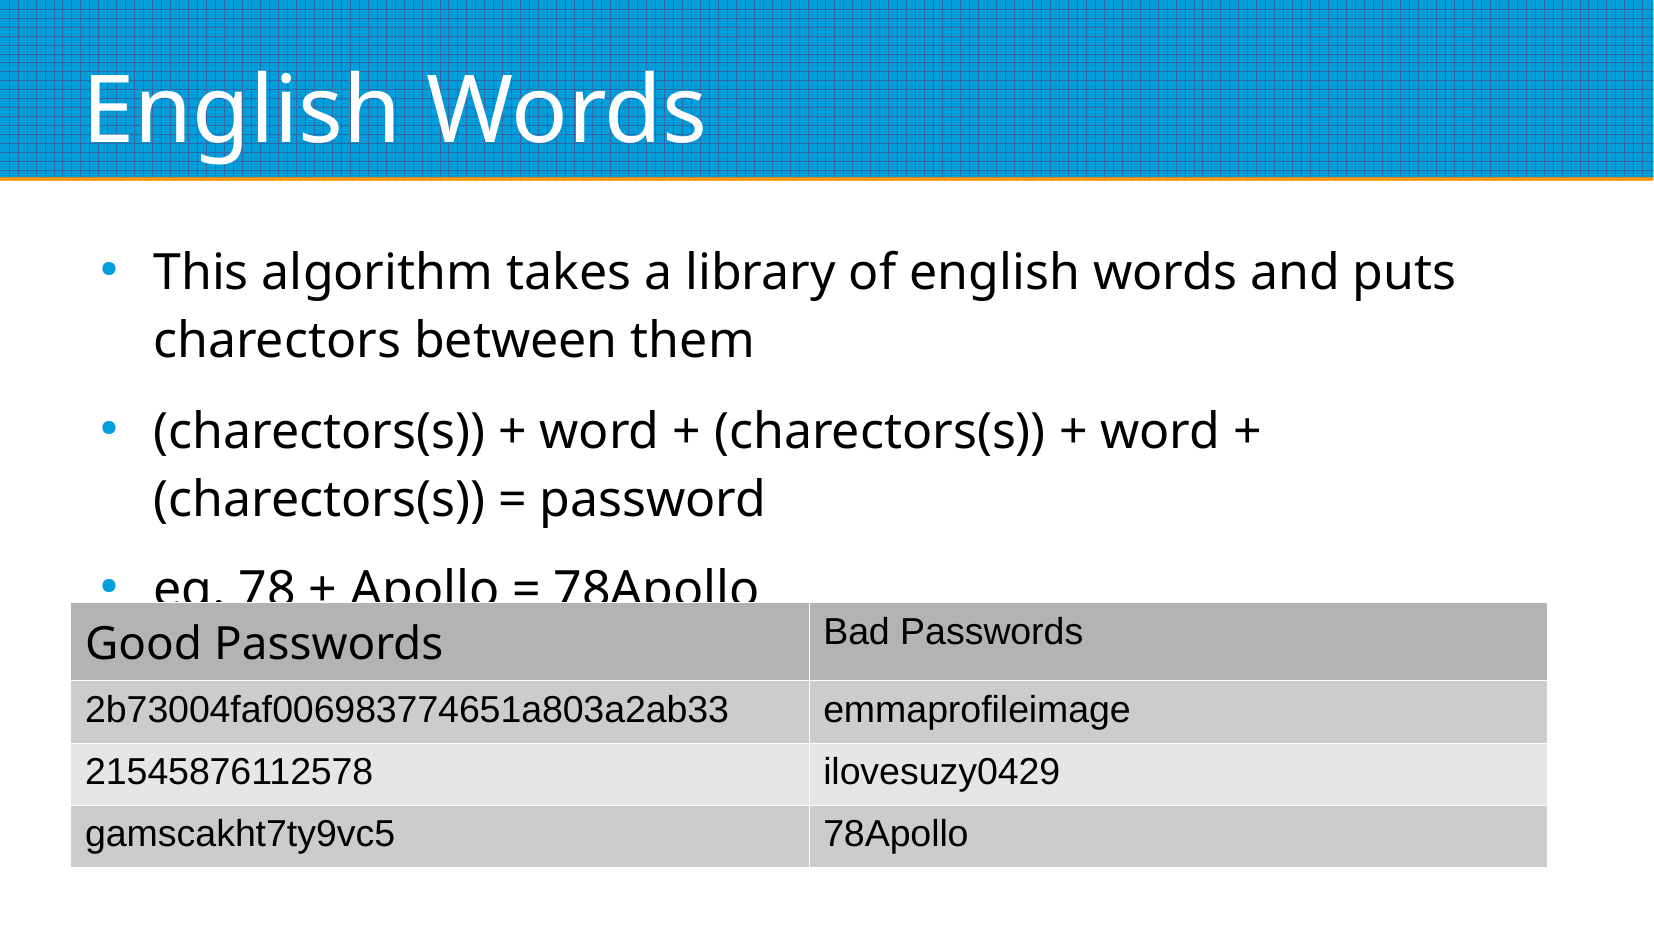

# English Words
This algorithm takes a library of english words and puts charectors between them
(charectors(s)) + word + (charectors(s)) + word + (charectors(s)) = password
eg. 78 + Apollo = 78Apollo
| Good Passwords | Bad Passwords |
| --- | --- |
| 2b73004faf006983774651a803a2ab33 | emmaprofileimage |
| 21545876112578 | ilovesuzy0429 |
| gamscakht7ty9vc5 | 78Apollo |